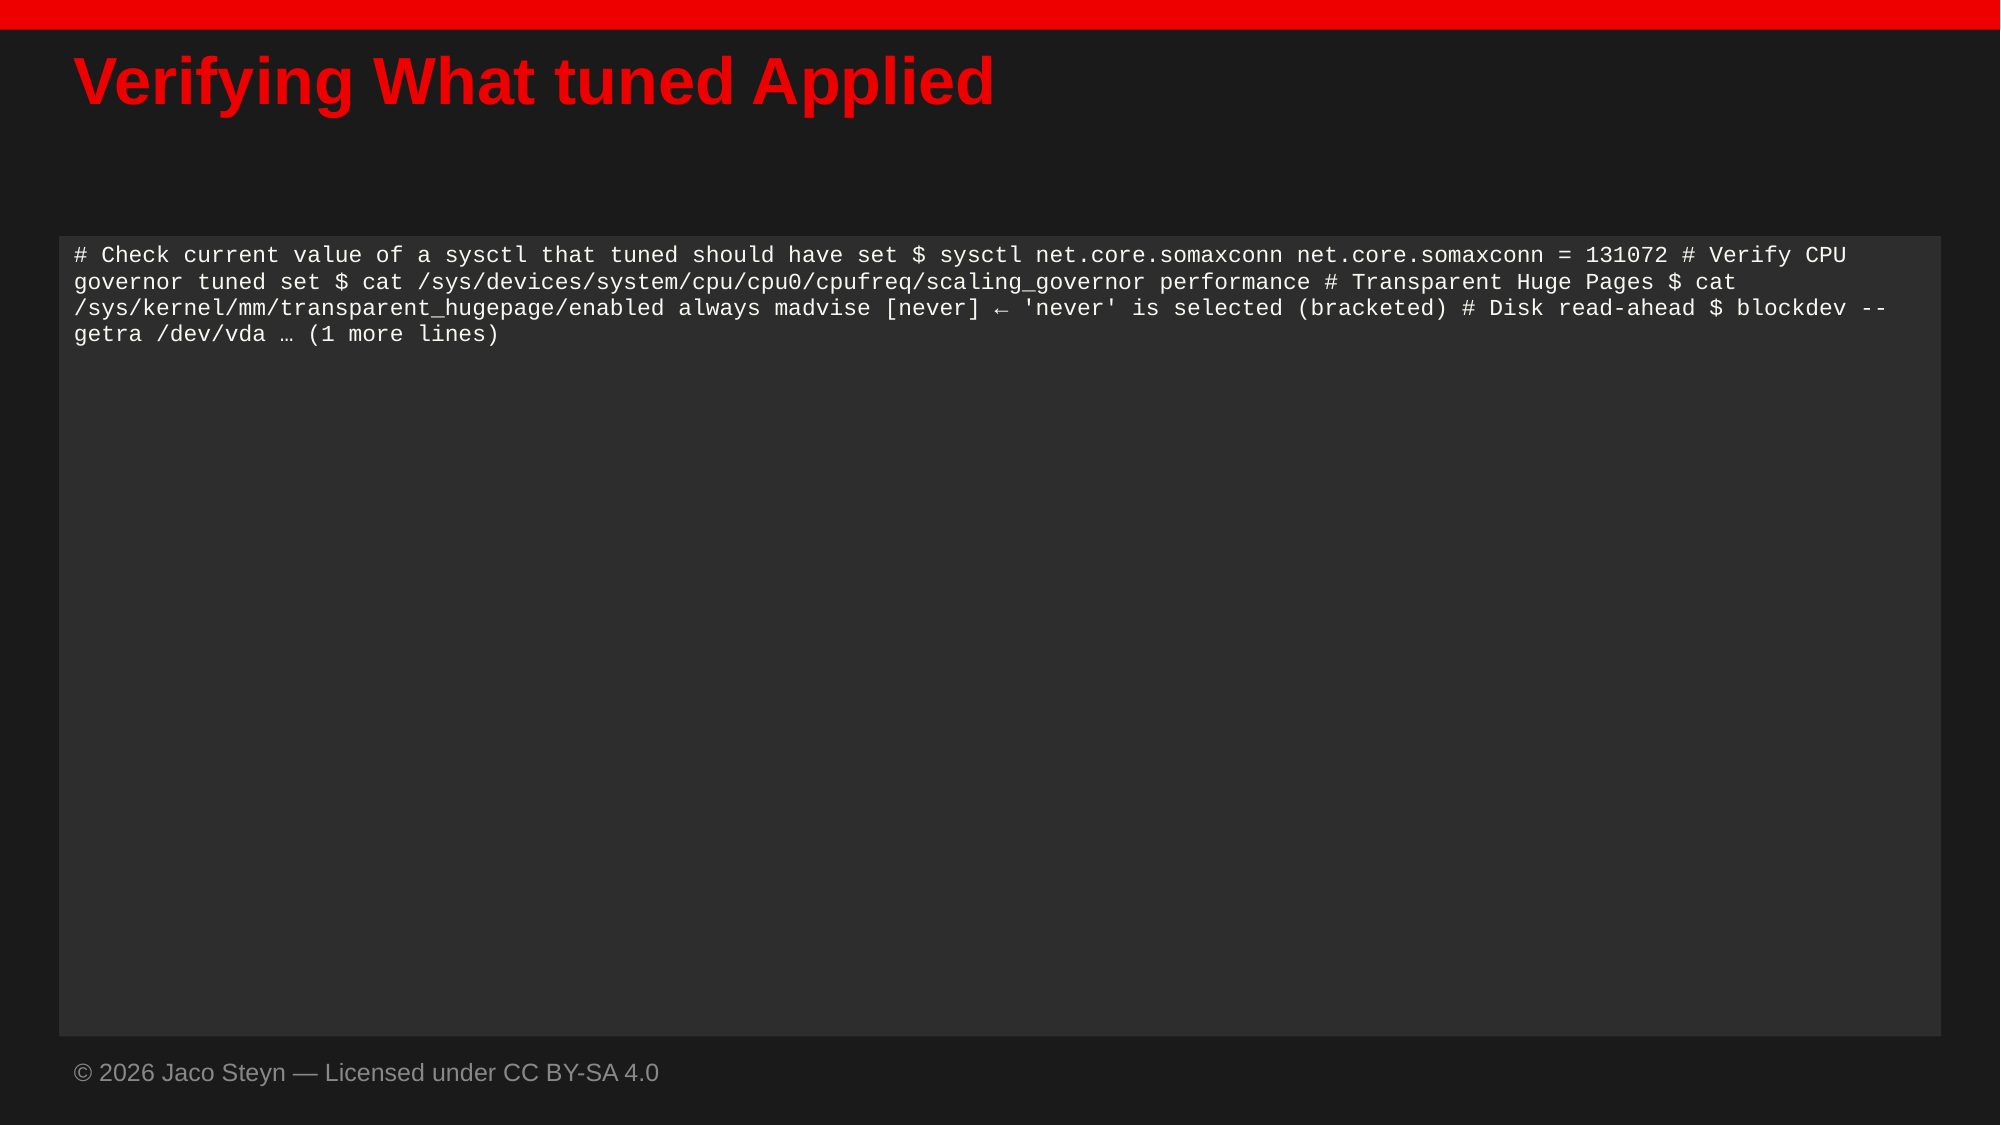

Verifying What tuned Applied
# Check current value of a sysctl that tuned should have set $ sysctl net.core.somaxconn net.core.somaxconn = 131072 # Verify CPU governor tuned set $ cat /sys/devices/system/cpu/cpu0/cpufreq/scaling_governor performance # Transparent Huge Pages $ cat /sys/kernel/mm/transparent_hugepage/enabled always madvise [never] ← 'never' is selected (bracketed) # Disk read-ahead $ blockdev --getra /dev/vda … (1 more lines)
© 2026 Jaco Steyn — Licensed under CC BY-SA 4.0